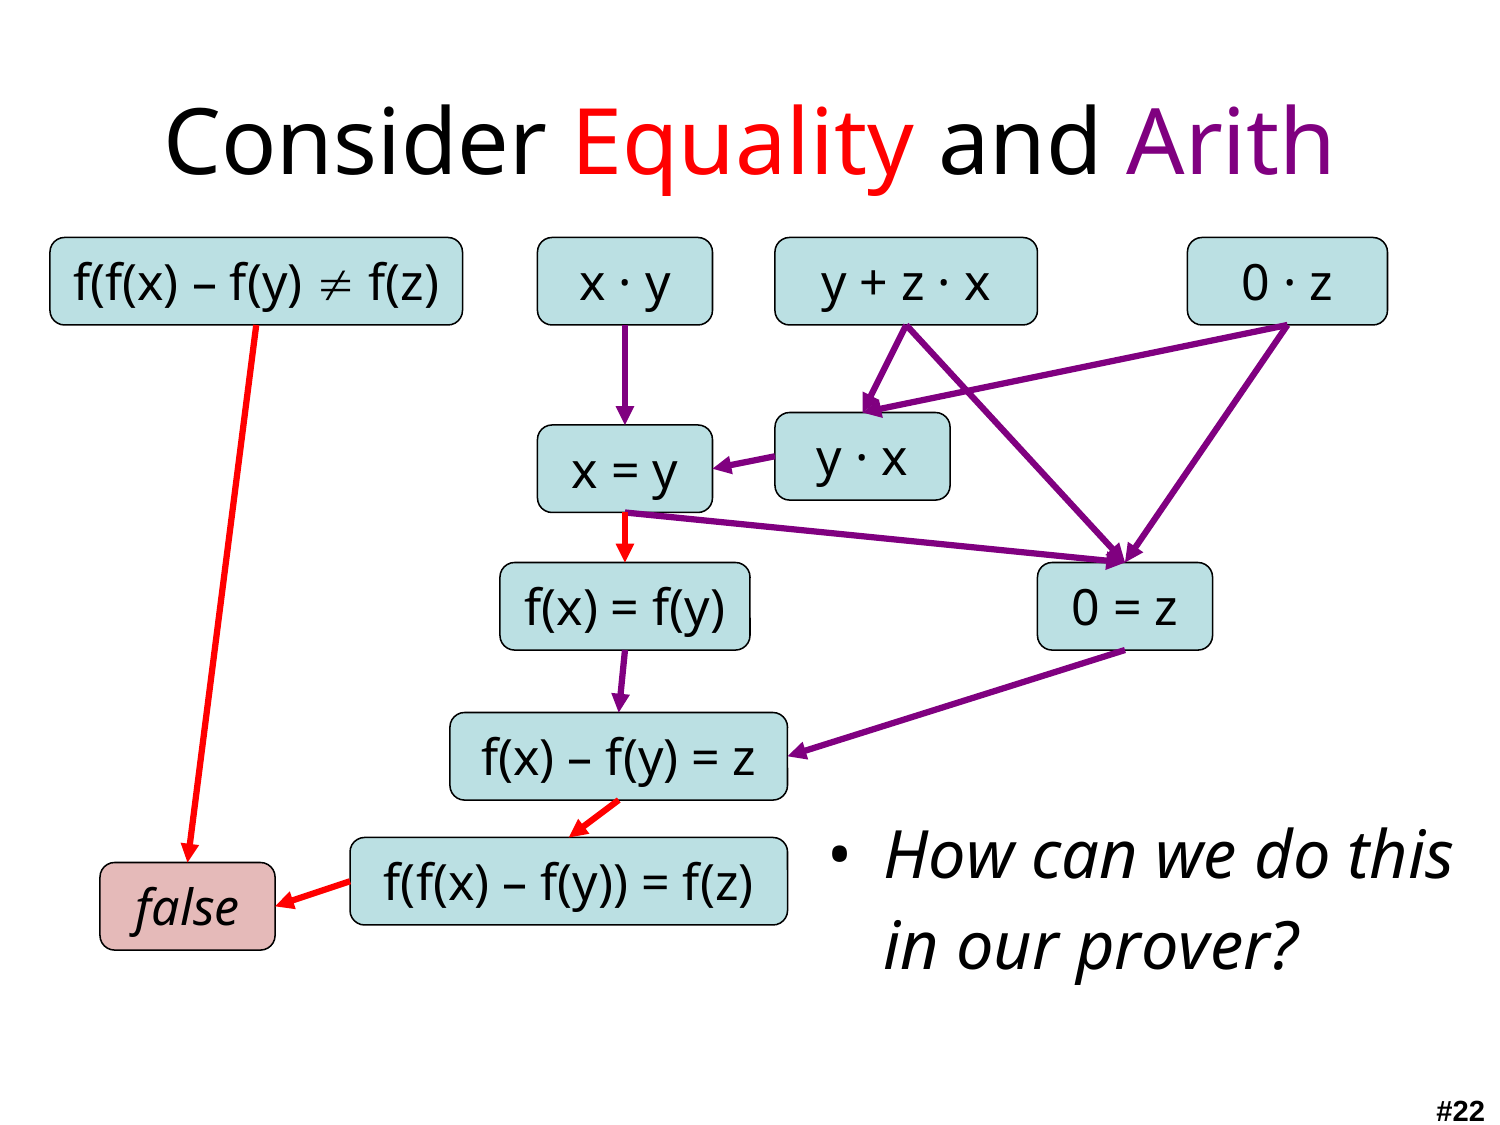

# Consider Equality and Arith
f(f(x) – f(y)  f(z)
x · y
y + z · x
0 · z
y · x
x = y
f(x) = f(y)
0 = z
f(x) – f(y) = z
How can we do this in our prover?
f(f(x) – f(y)) = f(z)
false
22